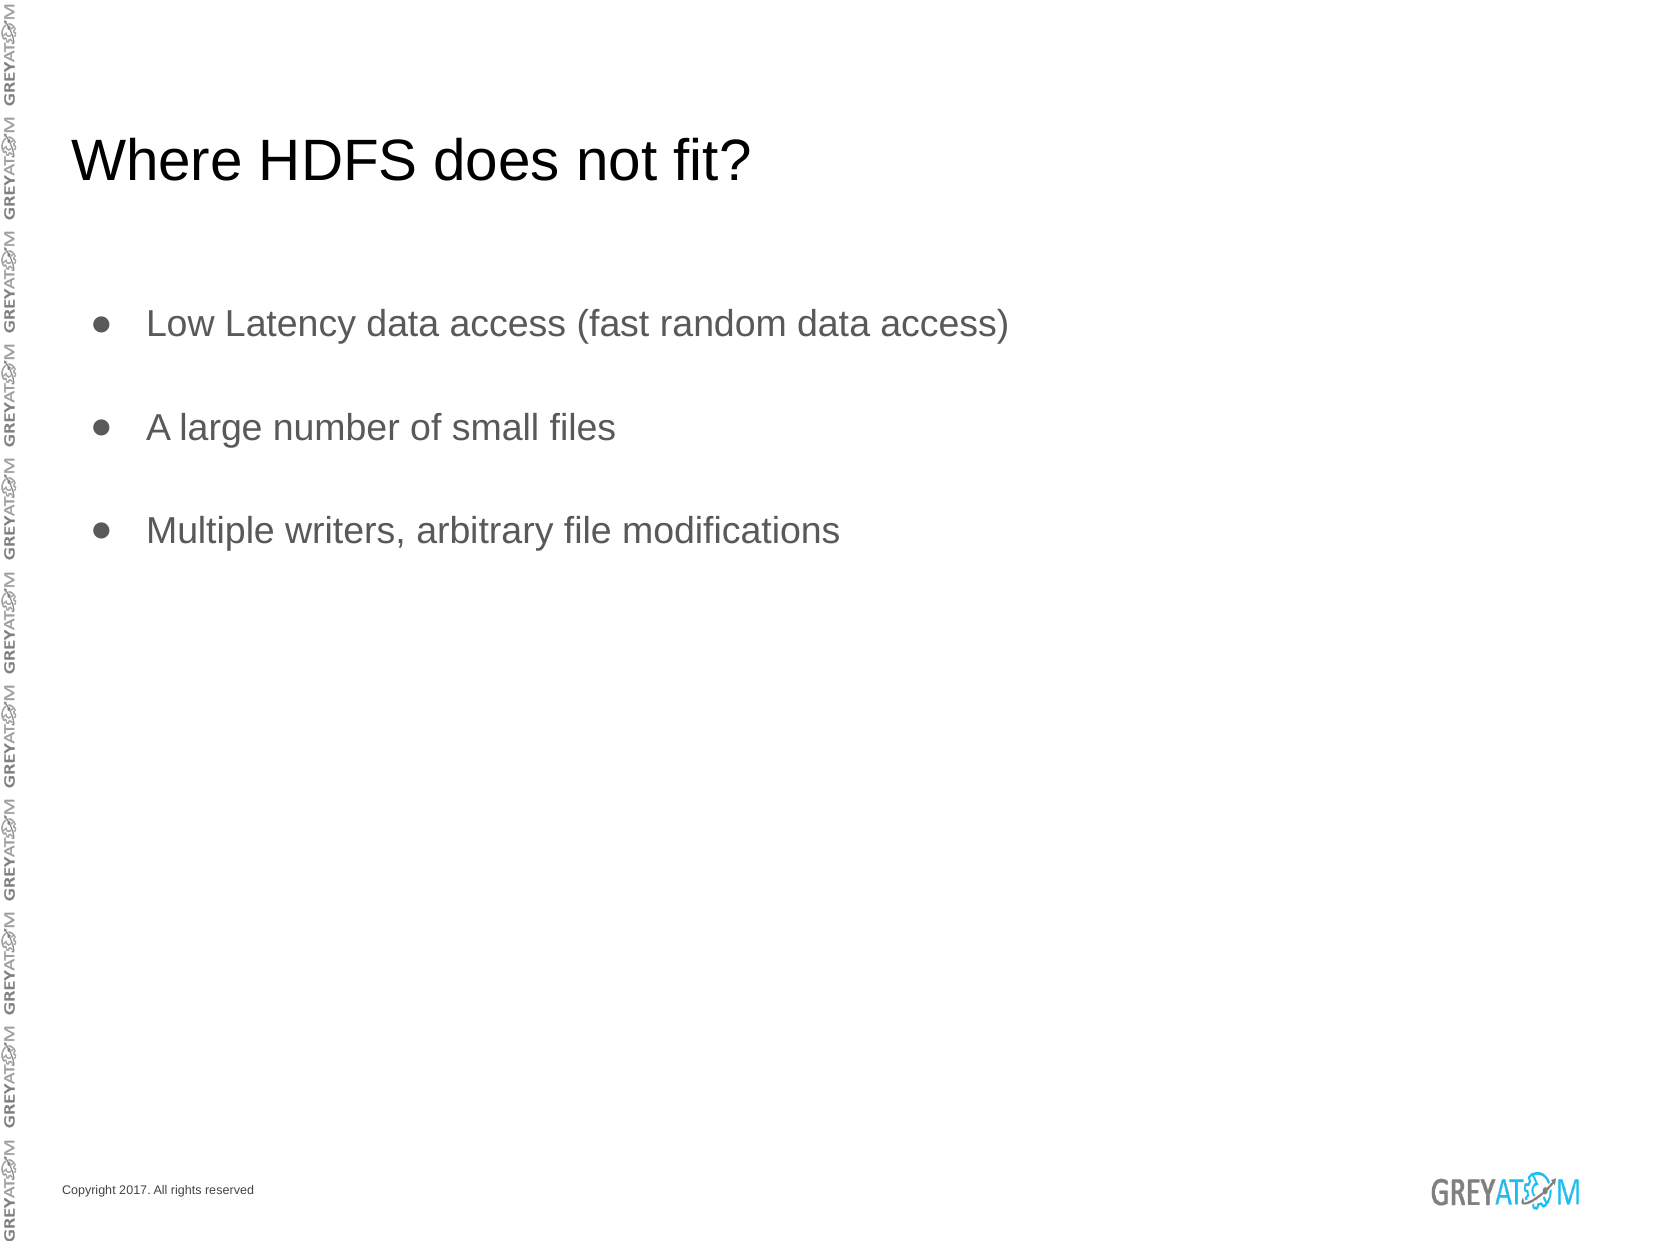

Where HDFS does not fit?
Low Latency data access (fast random data access)
A large number of small files
Multiple writers, arbitrary file modifications